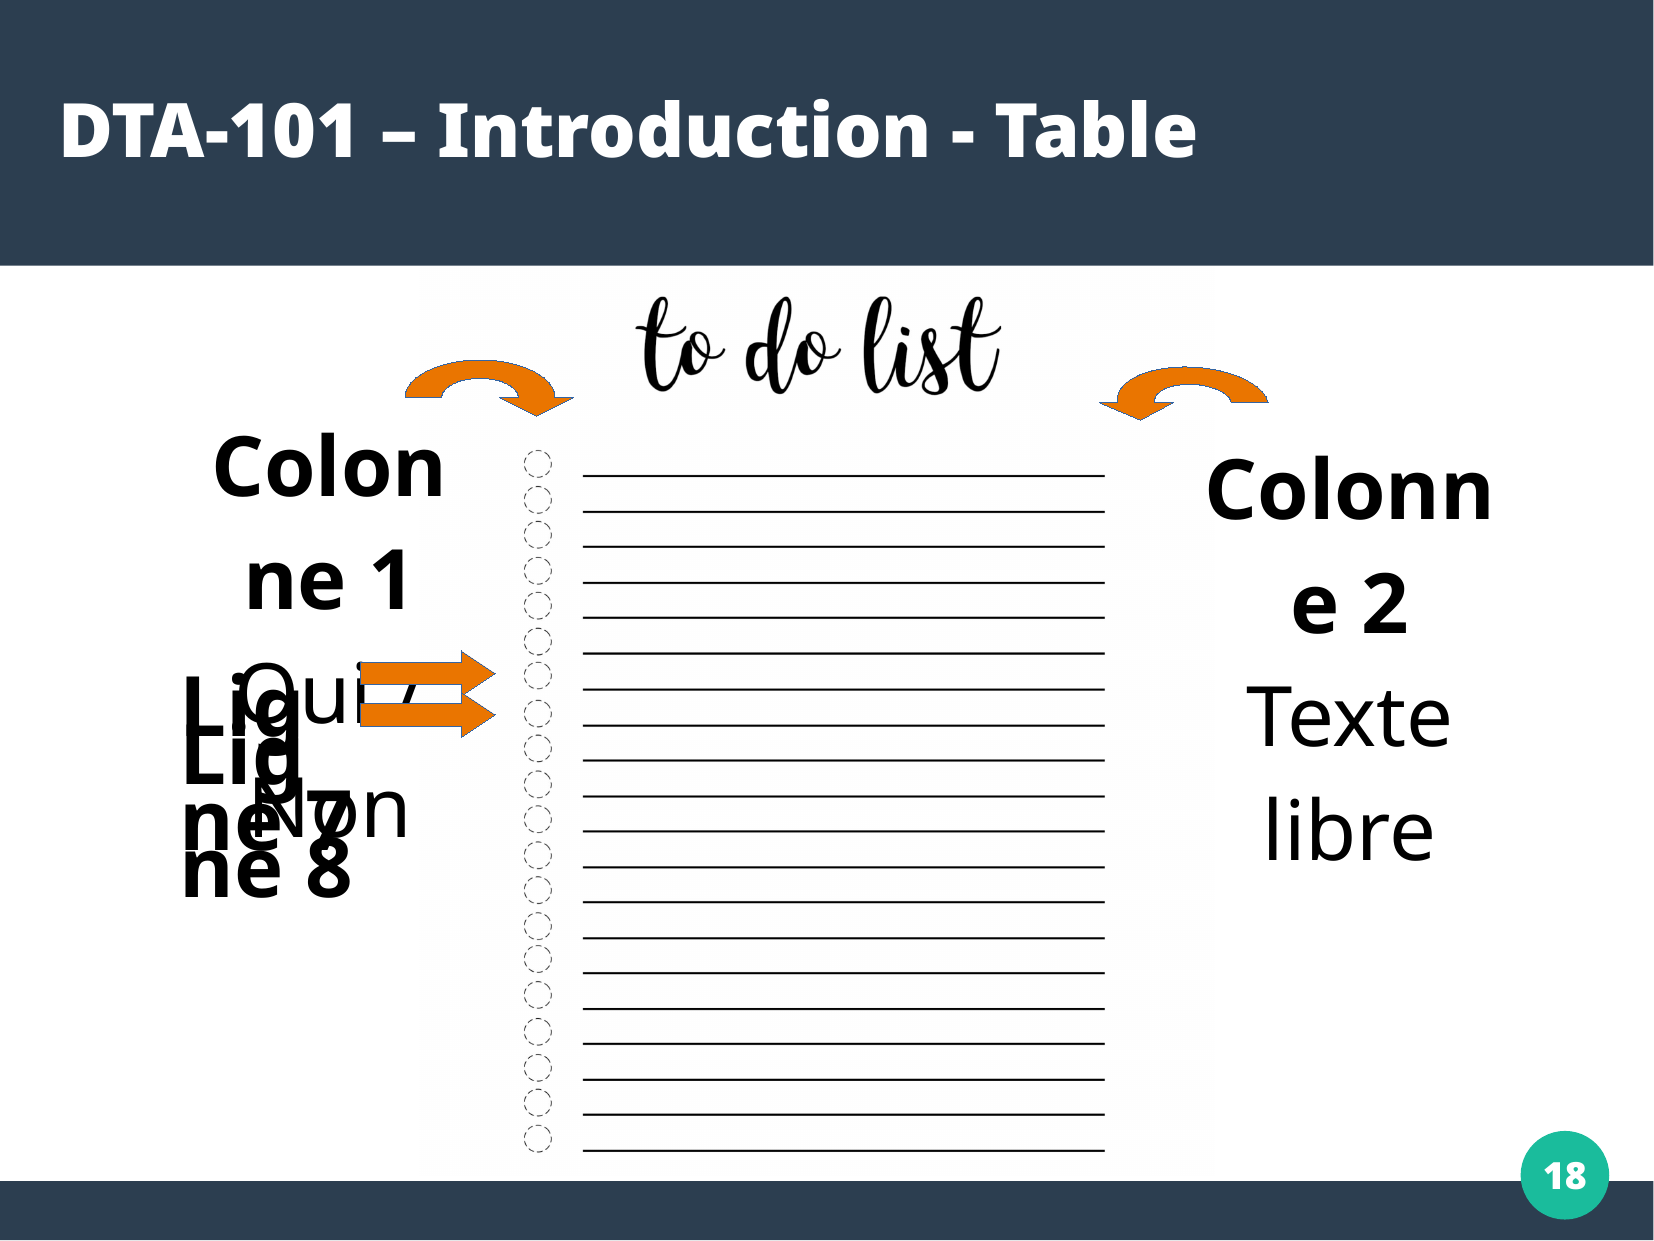

# DTA-101 – Introduction - Table
Colonne 1
Oui / Non
Colonne 2
Texte libre
Ligne 7
Ligne 8
18